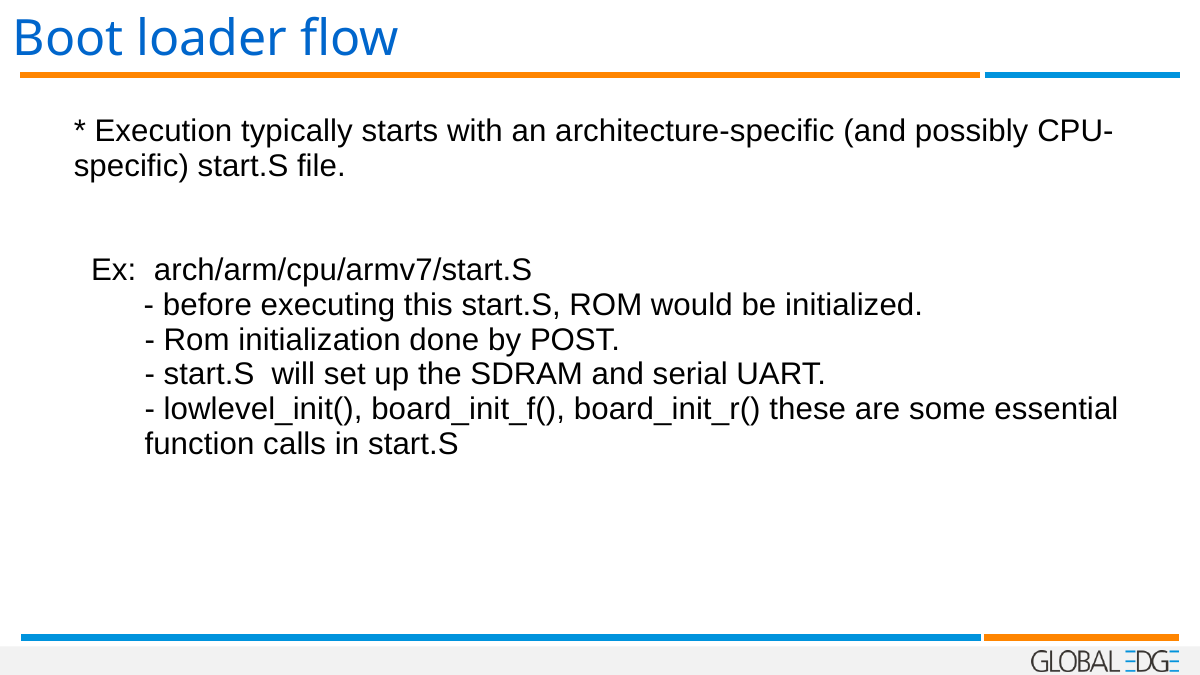

# Boot loader flow
* Execution typically starts with an architecture-specific (and possibly CPU- specific) start.S file.
 Ex: arch/arm/cpu/armv7/start.S
 - before executing this start.S, ROM would be initialized.
- Rom initialization done by POST.
- start.S will set up the SDRAM and serial UART.
- lowlevel_init(), board_init_f(), board_init_r() these are some essential function calls in start.S